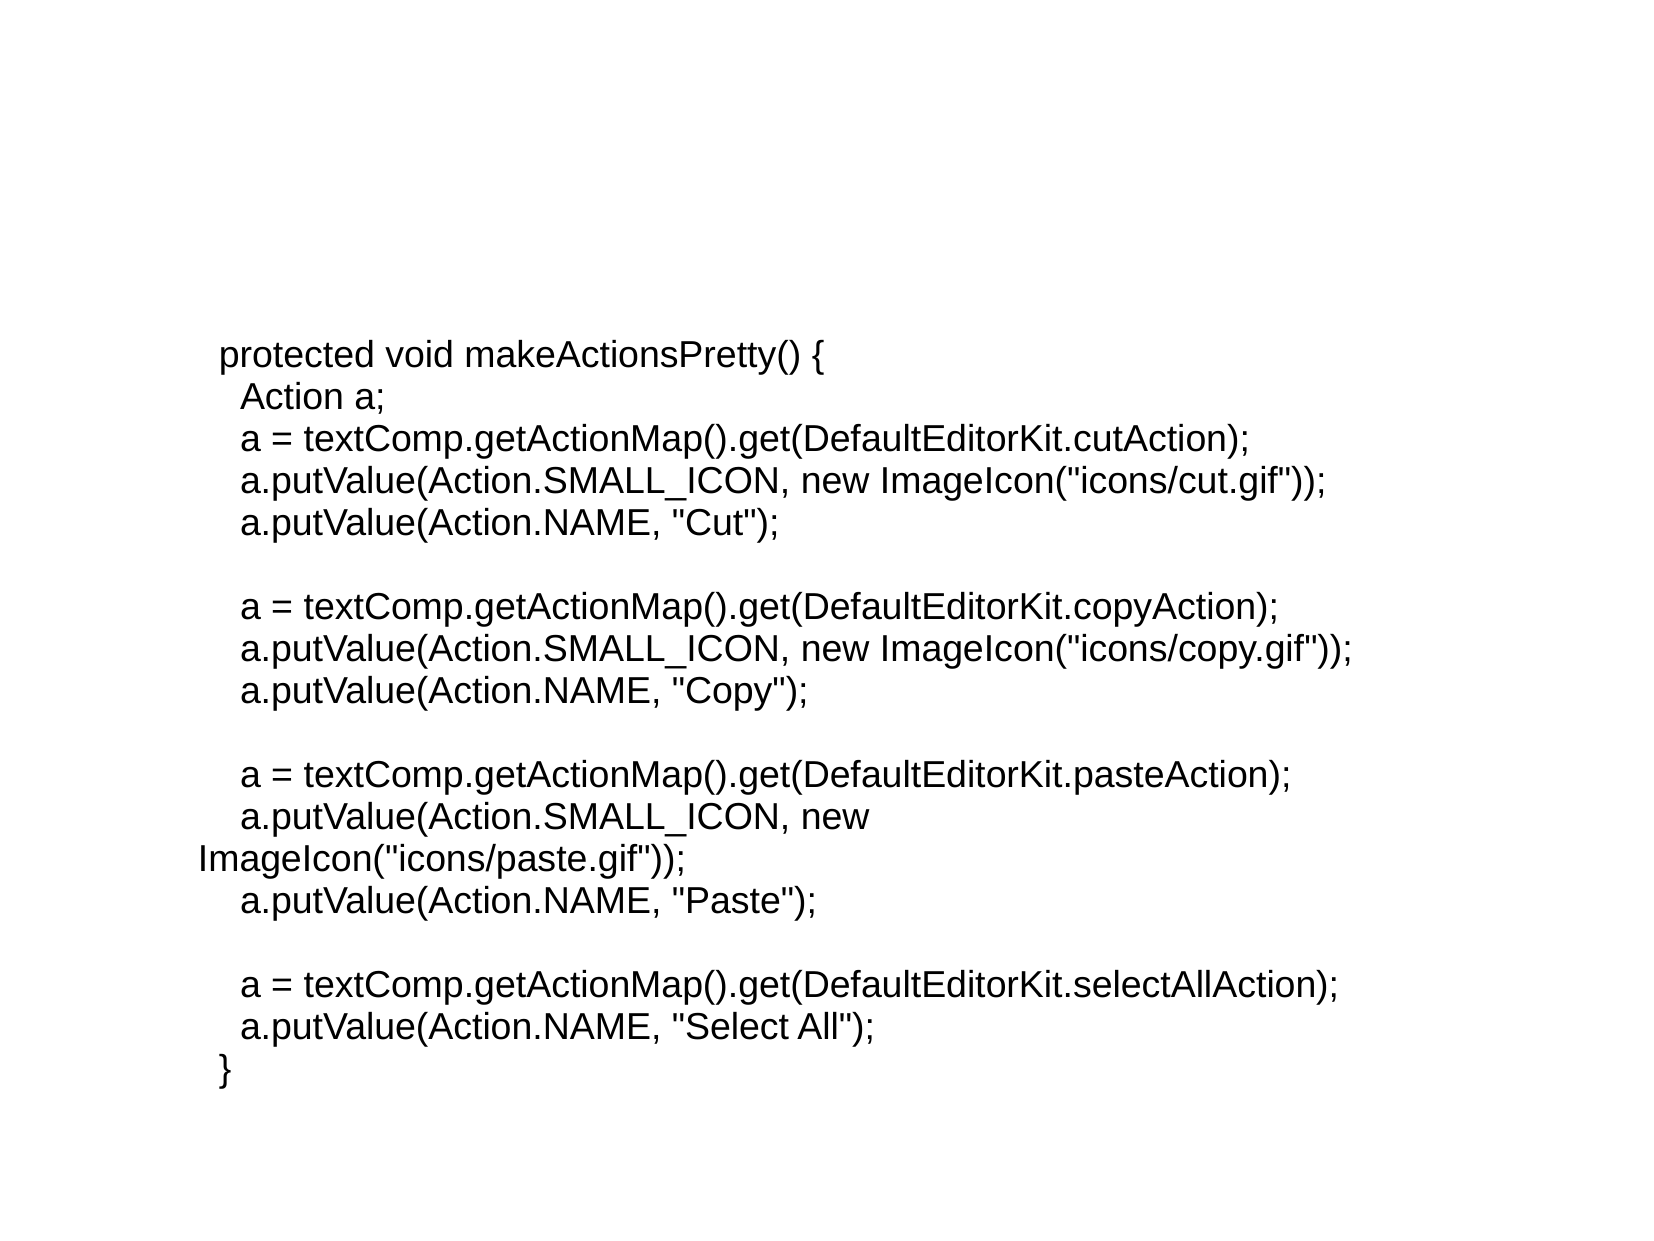

#
 protected void makeActionsPretty() {
 Action a;
 a = textComp.getActionMap().get(DefaultEditorKit.cutAction);
 a.putValue(Action.SMALL_ICON, new ImageIcon("icons/cut.gif"));
 a.putValue(Action.NAME, "Cut");
 a = textComp.getActionMap().get(DefaultEditorKit.copyAction);
 a.putValue(Action.SMALL_ICON, new ImageIcon("icons/copy.gif"));
 a.putValue(Action.NAME, "Copy");
 a = textComp.getActionMap().get(DefaultEditorKit.pasteAction);
 a.putValue(Action.SMALL_ICON, new ImageIcon("icons/paste.gif"));
 a.putValue(Action.NAME, "Paste");
 a = textComp.getActionMap().get(DefaultEditorKit.selectAllAction);
 a.putValue(Action.NAME, "Select All");
 }